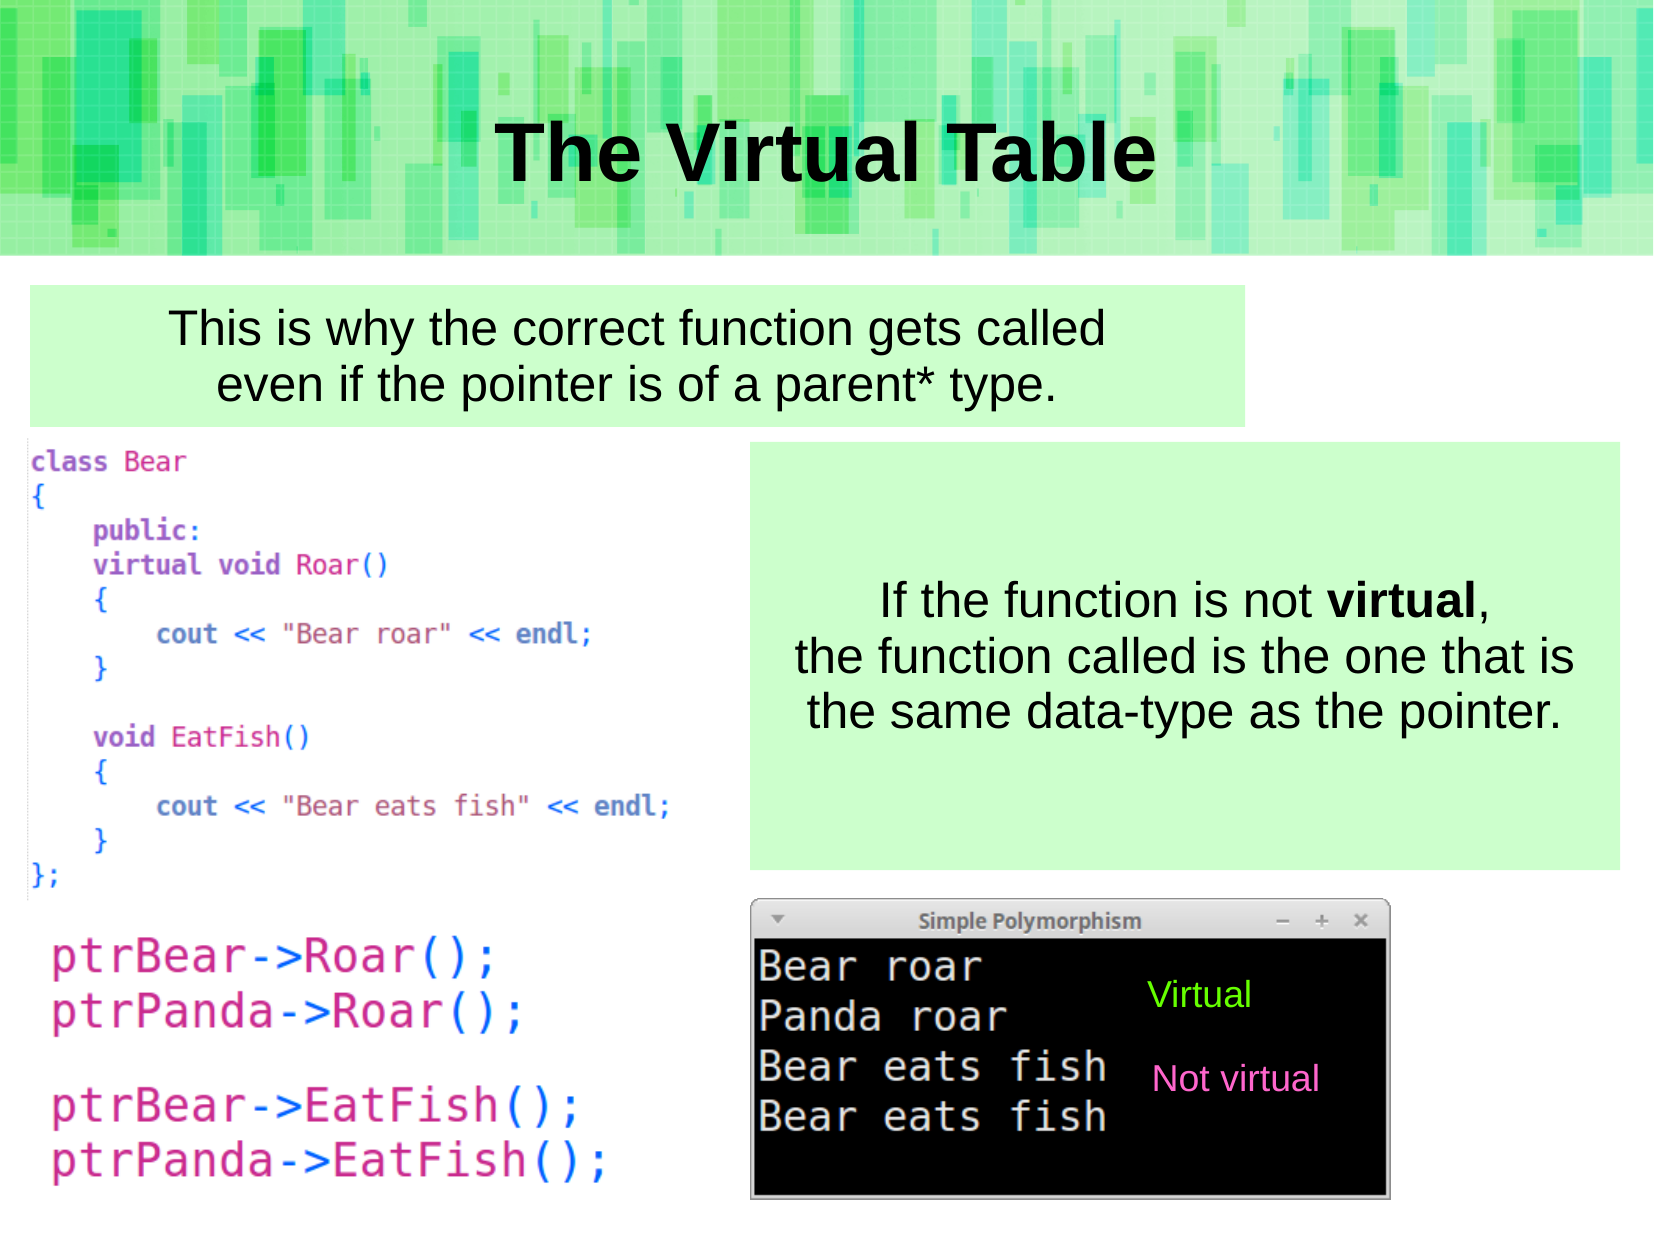

# The Virtual Table
This is why the correct function gets called
even if the pointer is of a parent* type.
If the function is not virtual,
the function called is the one that is the same data-type as the pointer.
Virtual
Not virtual